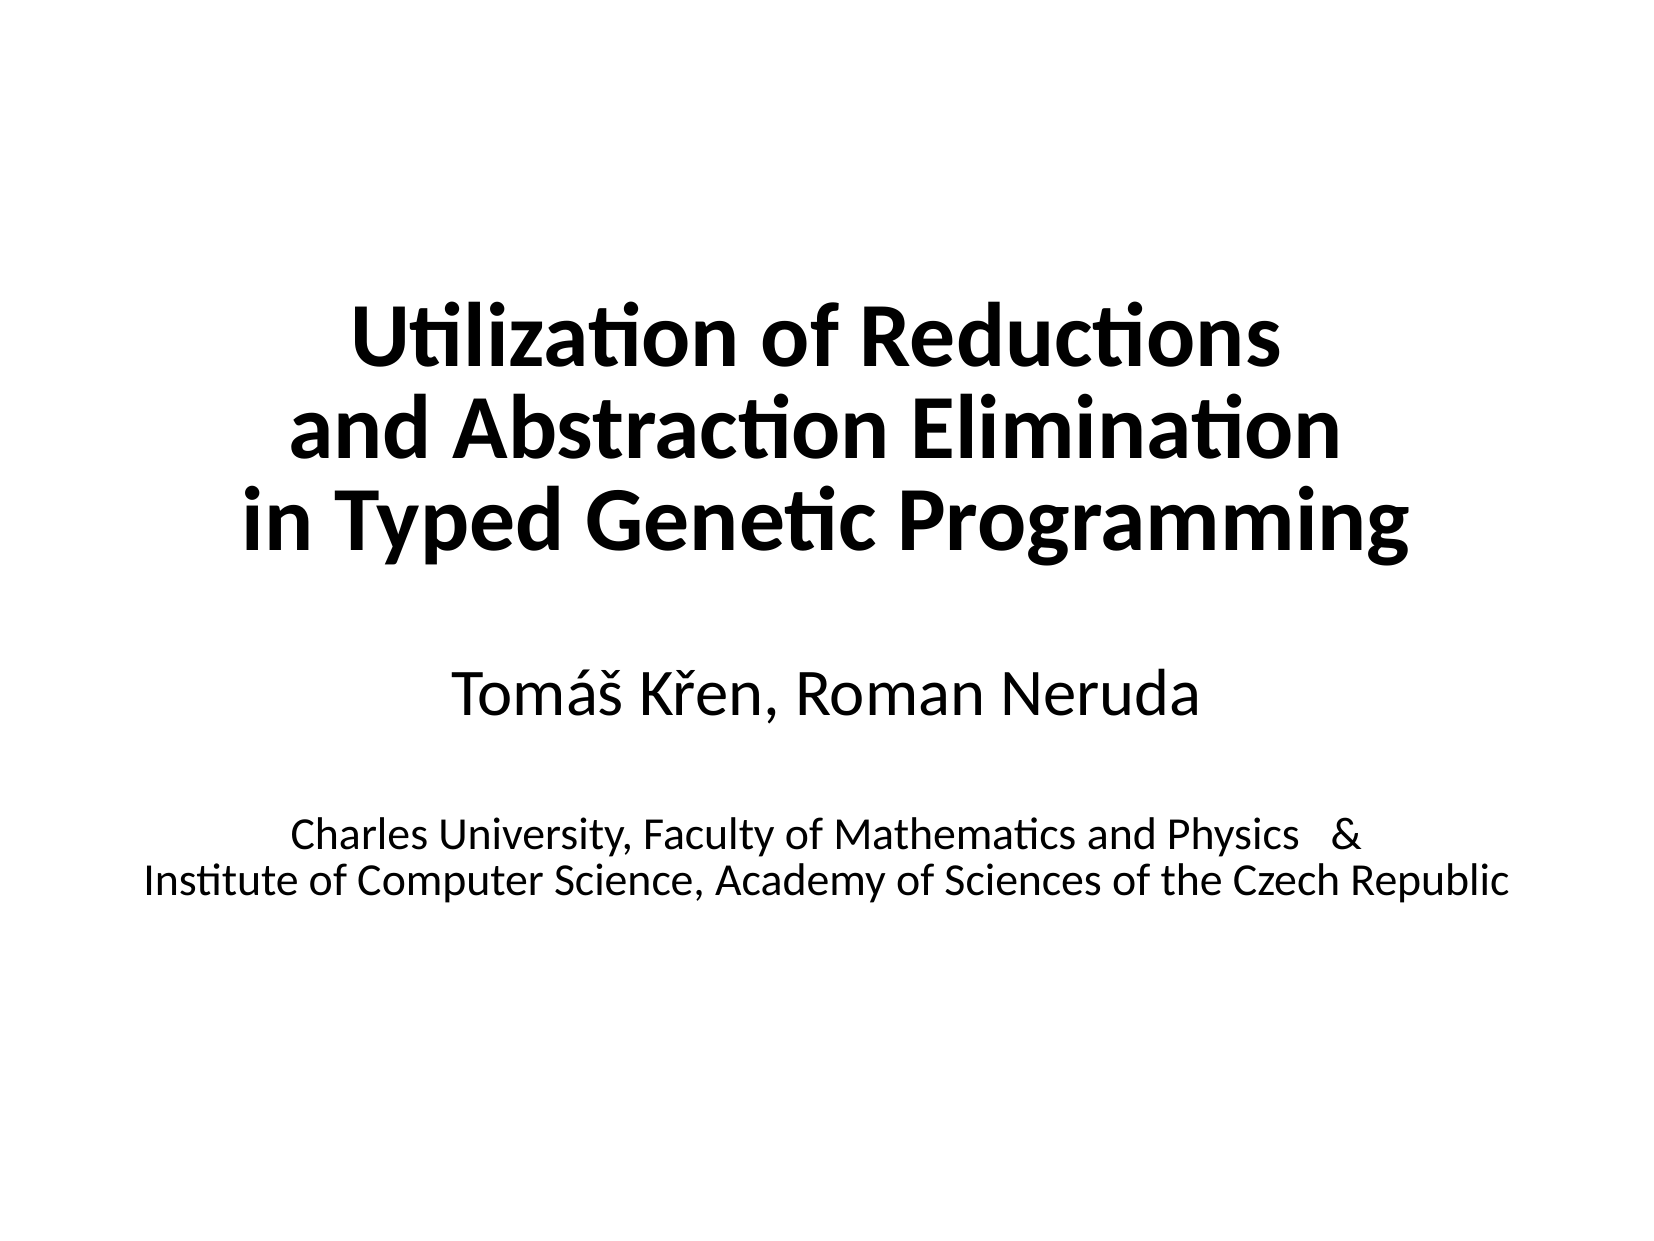

# Utilization of Reductions
and Abstraction Elimination
in Typed Genetic Programming
Tomáš Křen, Roman Neruda
Charles University, Faculty of Mathematics and Physics &
Institute of Computer Science, Academy of Sciences of the Czech Republic